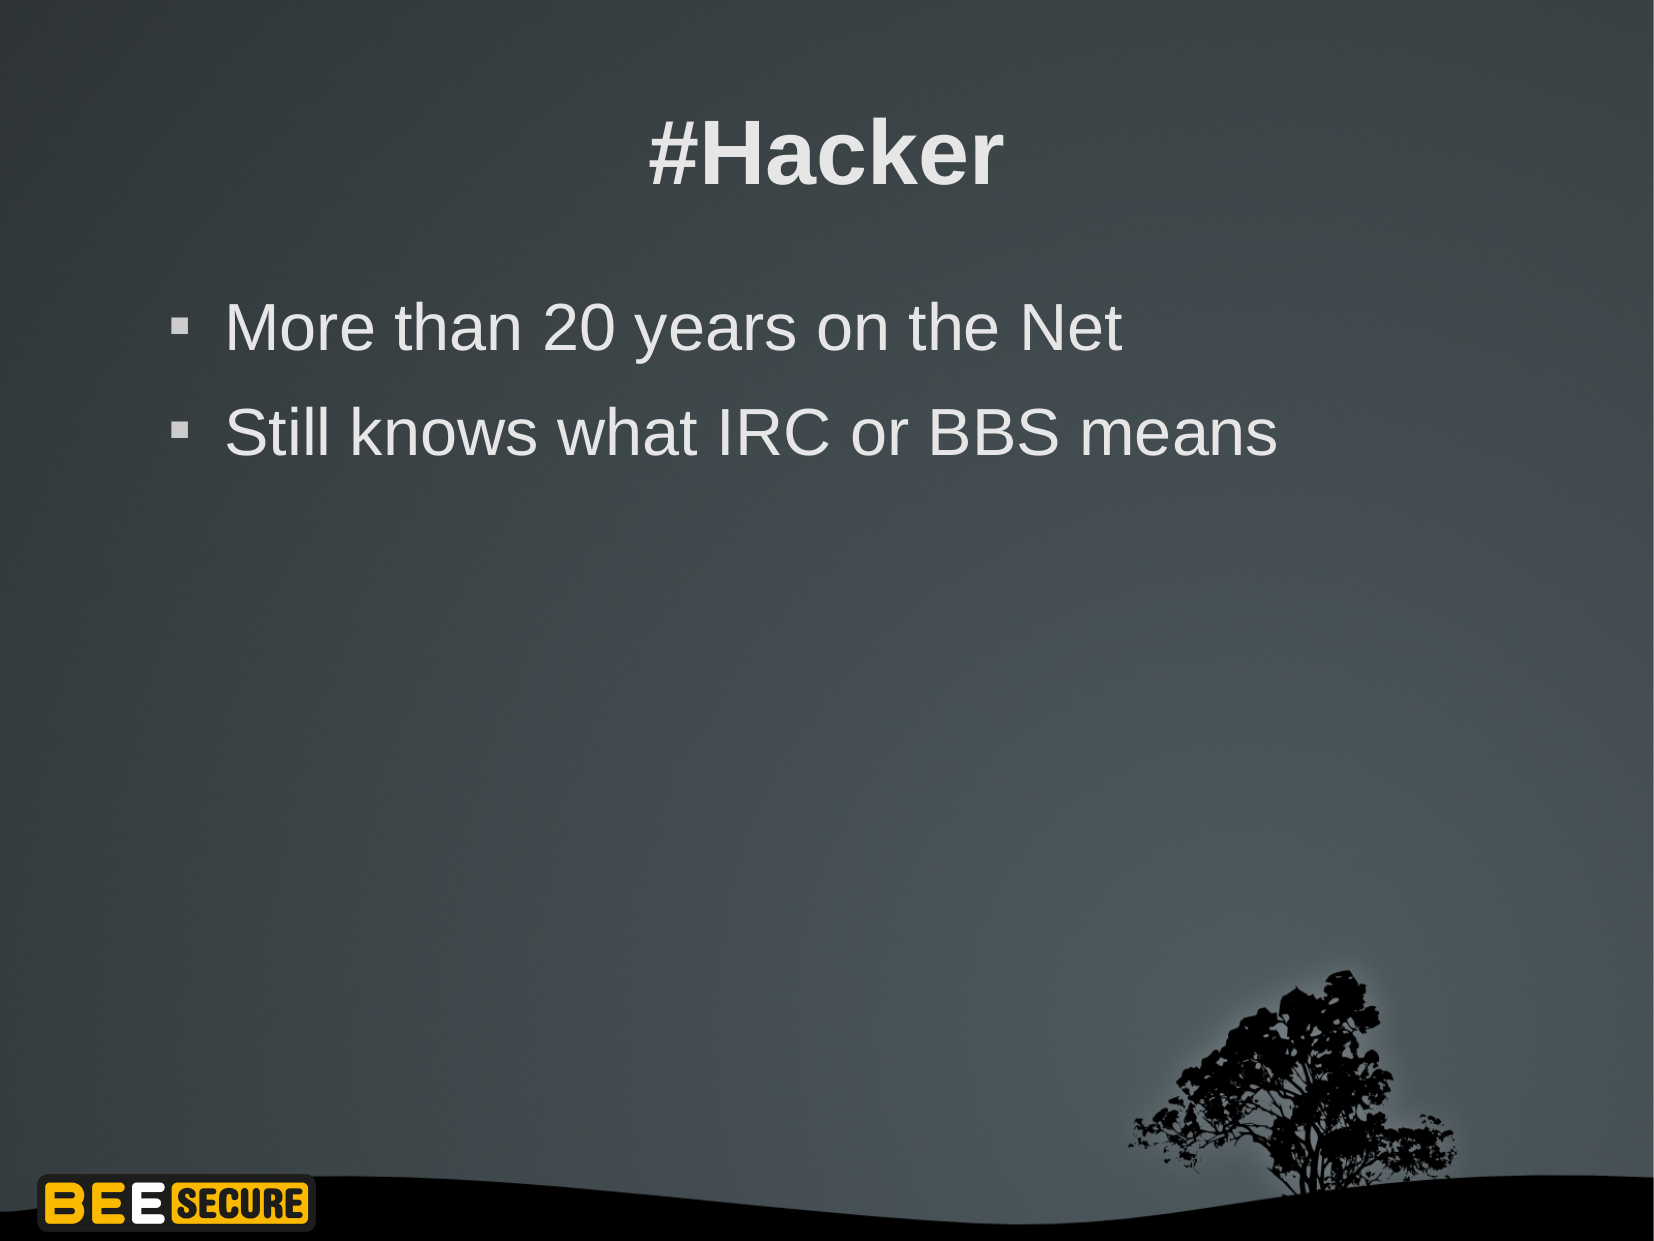

# #Hacker
More than 20 years on the Net
Still knows what IRC or BBS means